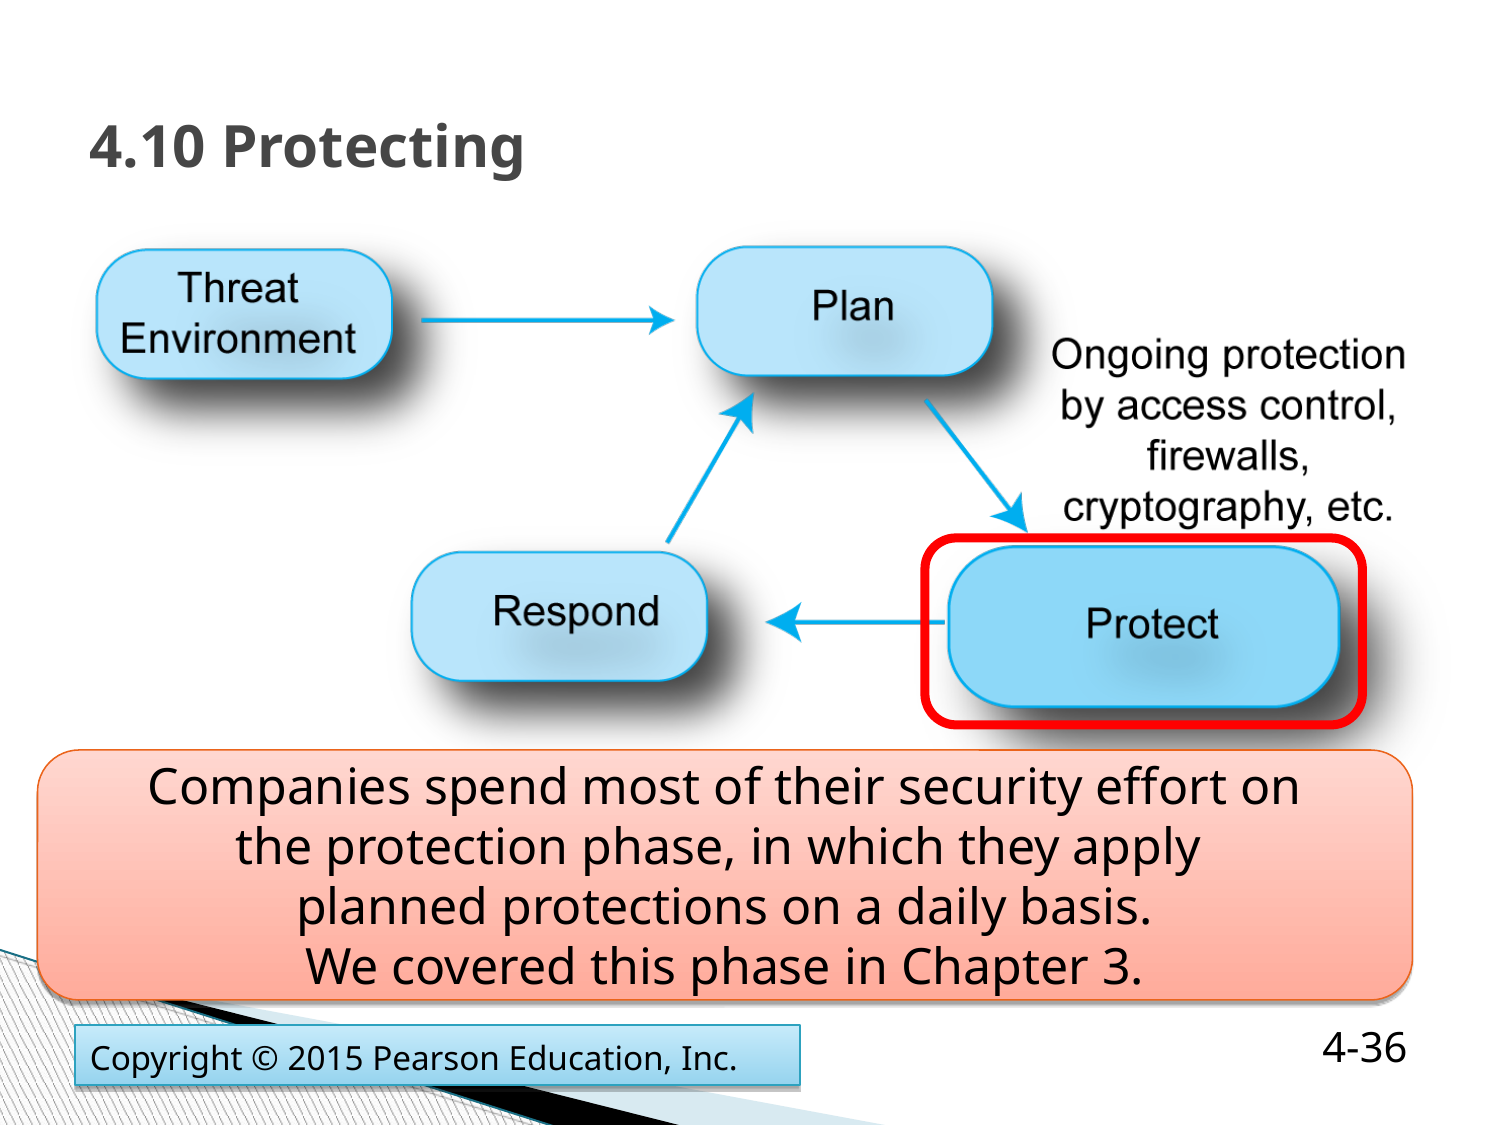

# 4.10 Protecting
Companies spend most of their security effort on
the protection phase, in which they apply
planned protections on a daily basis.
We covered this phase in Chapter 3.
Copyright © 2015 Pearson Education, Inc.